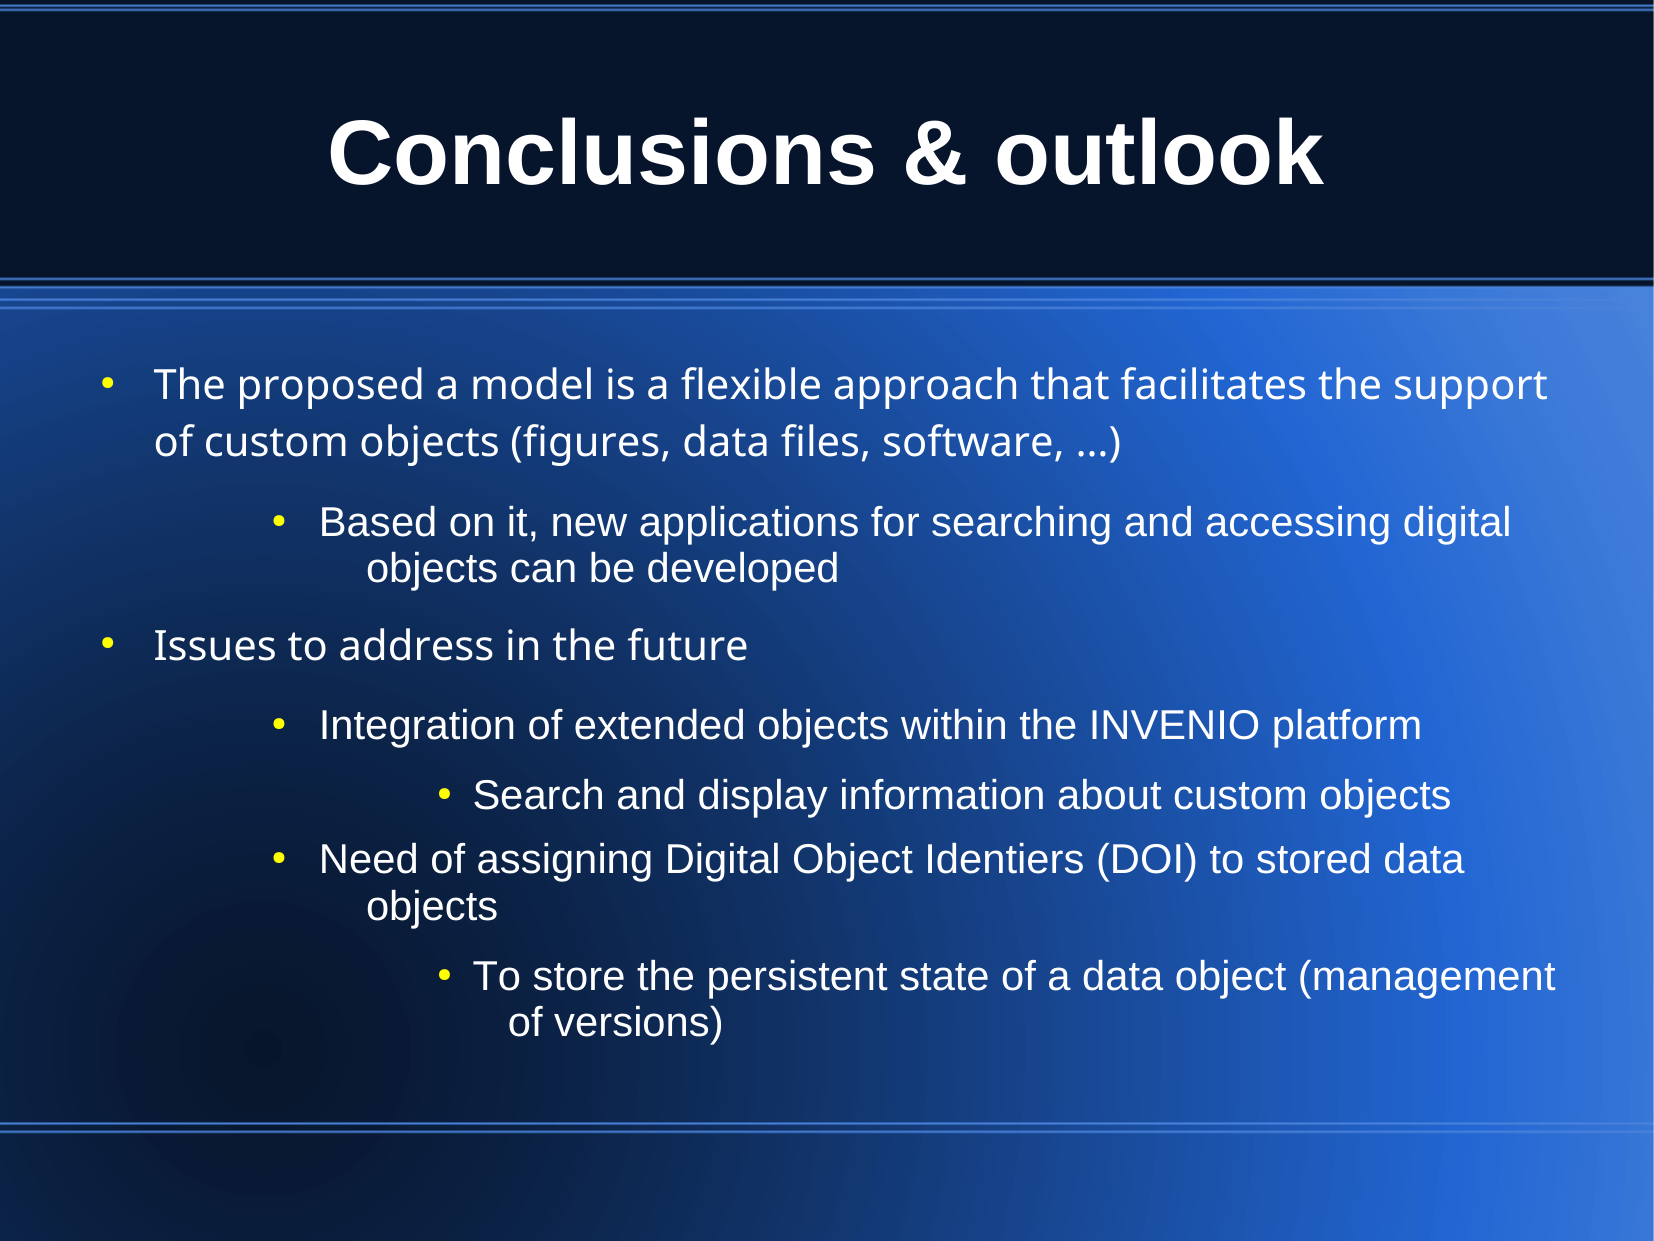

# Conclusions & outlook
The proposed a model is a flexible approach that facilitates the support of custom objects (figures, data files, software, …)
Based on it, new applications for searching and accessing digital objects can be developed
Issues to address in the future
Integration of extended objects within the INVENIO platform
Search and display information about custom objects
Need of assigning Digital Object Identiers (DOI) to stored data objects
To store the persistent state of a data object (management of versions)